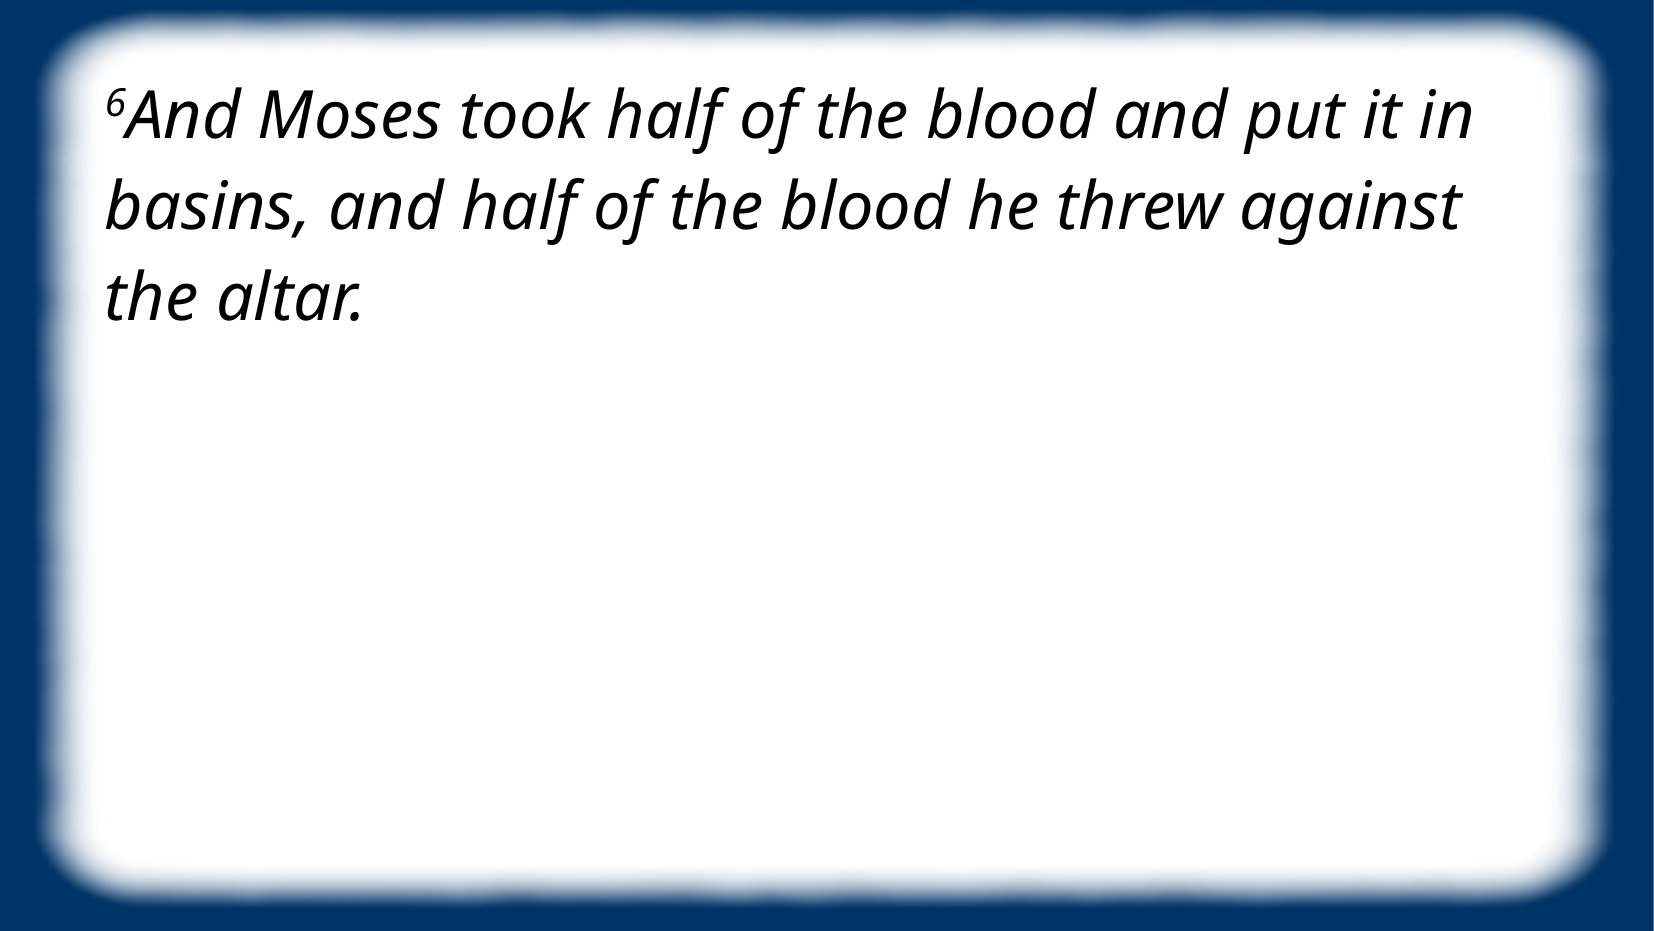

6And Moses took half of the blood and put it in basins, and half of the blood he threw against the altar.